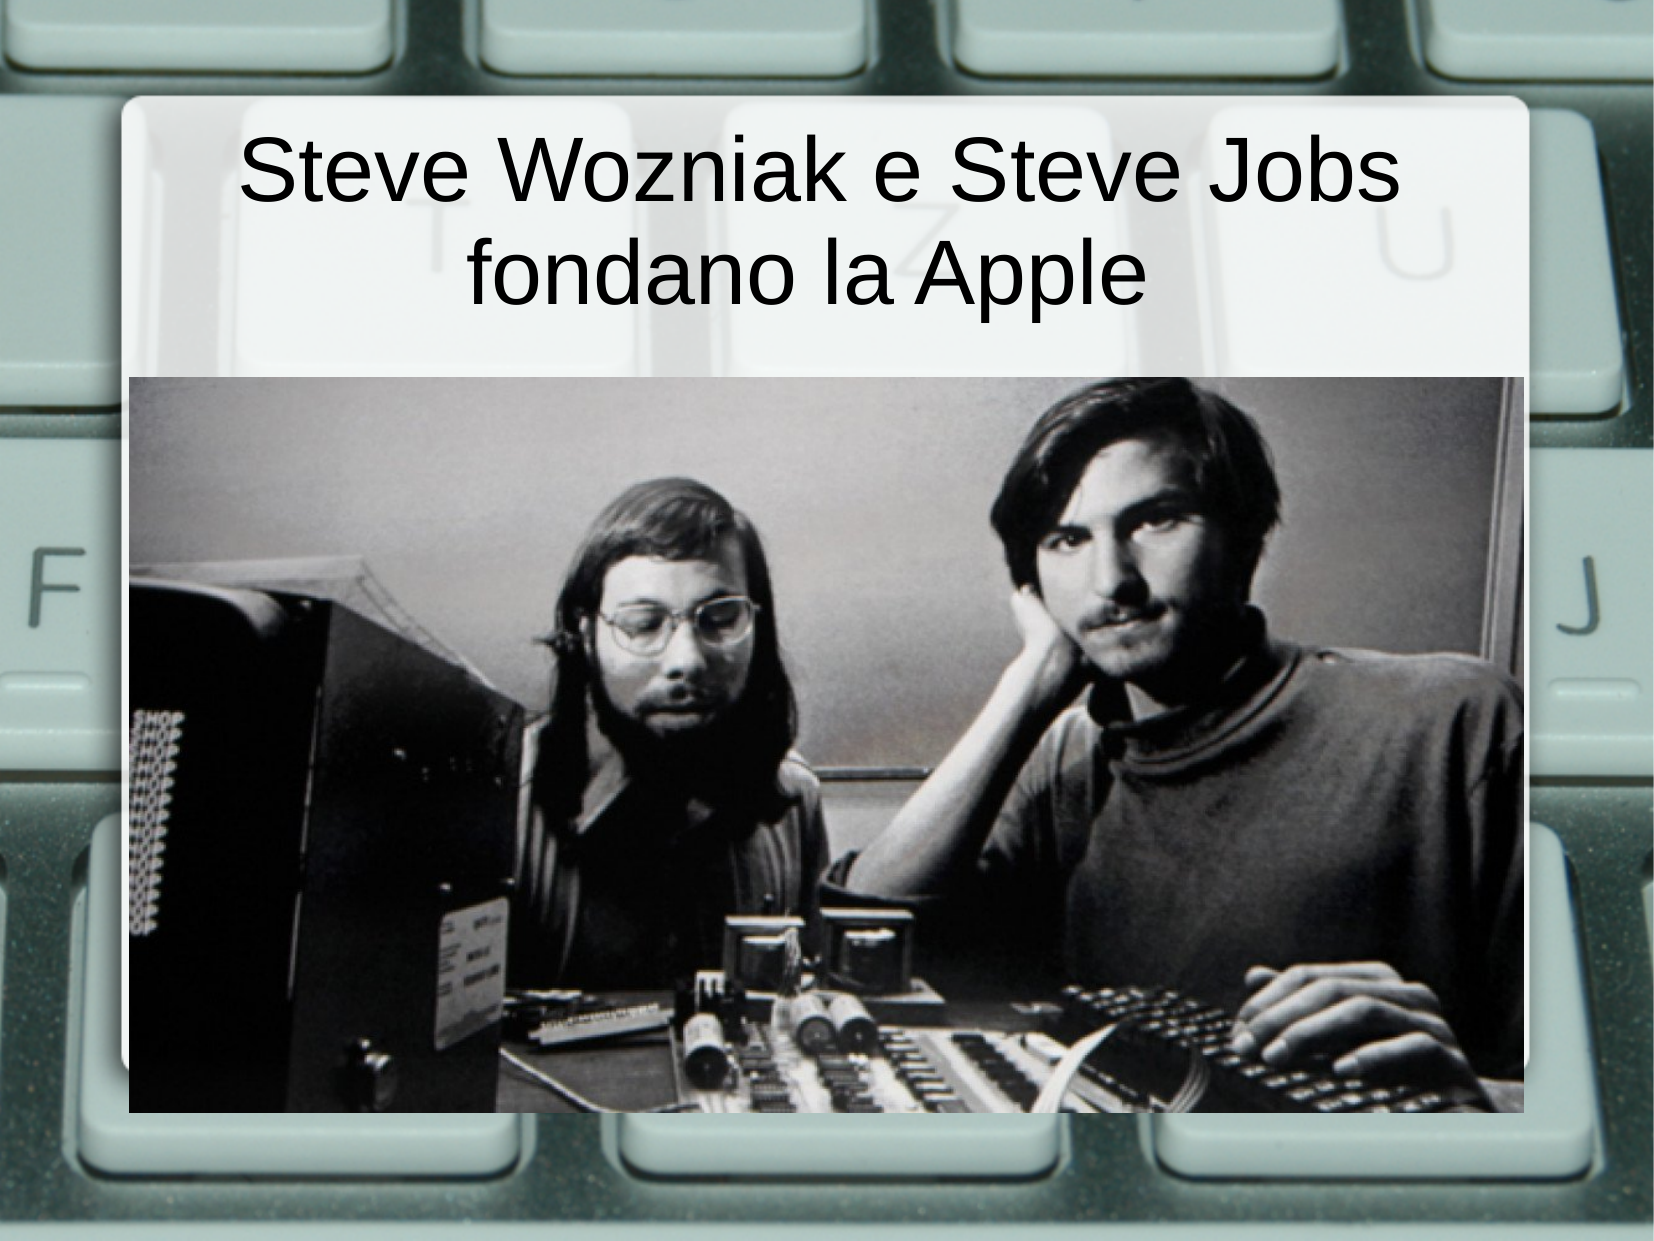

# Steve Wozniak e Steve Jobs fondano la Apple